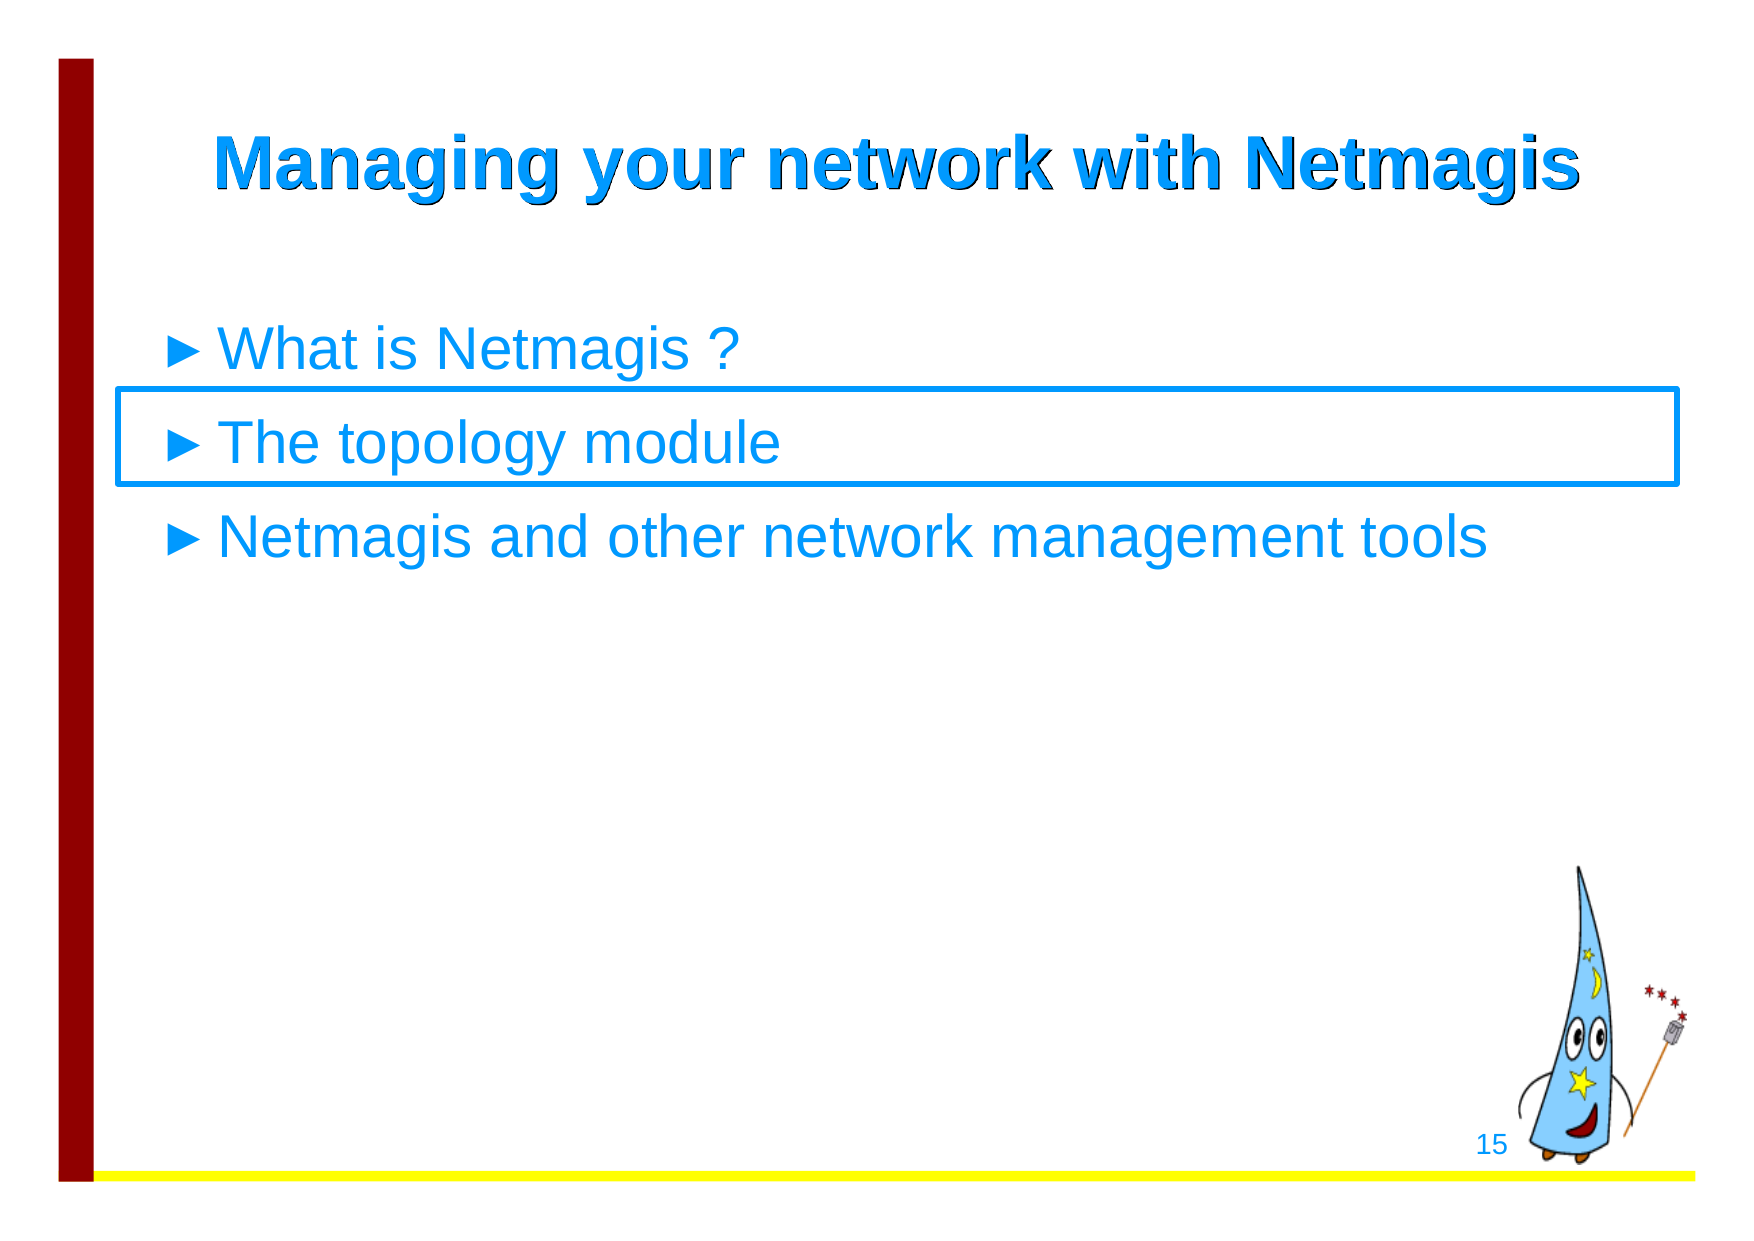

# Managing your network with Netmagis
What is Netmagis ?
The topology module
Netmagis and other network management tools
15